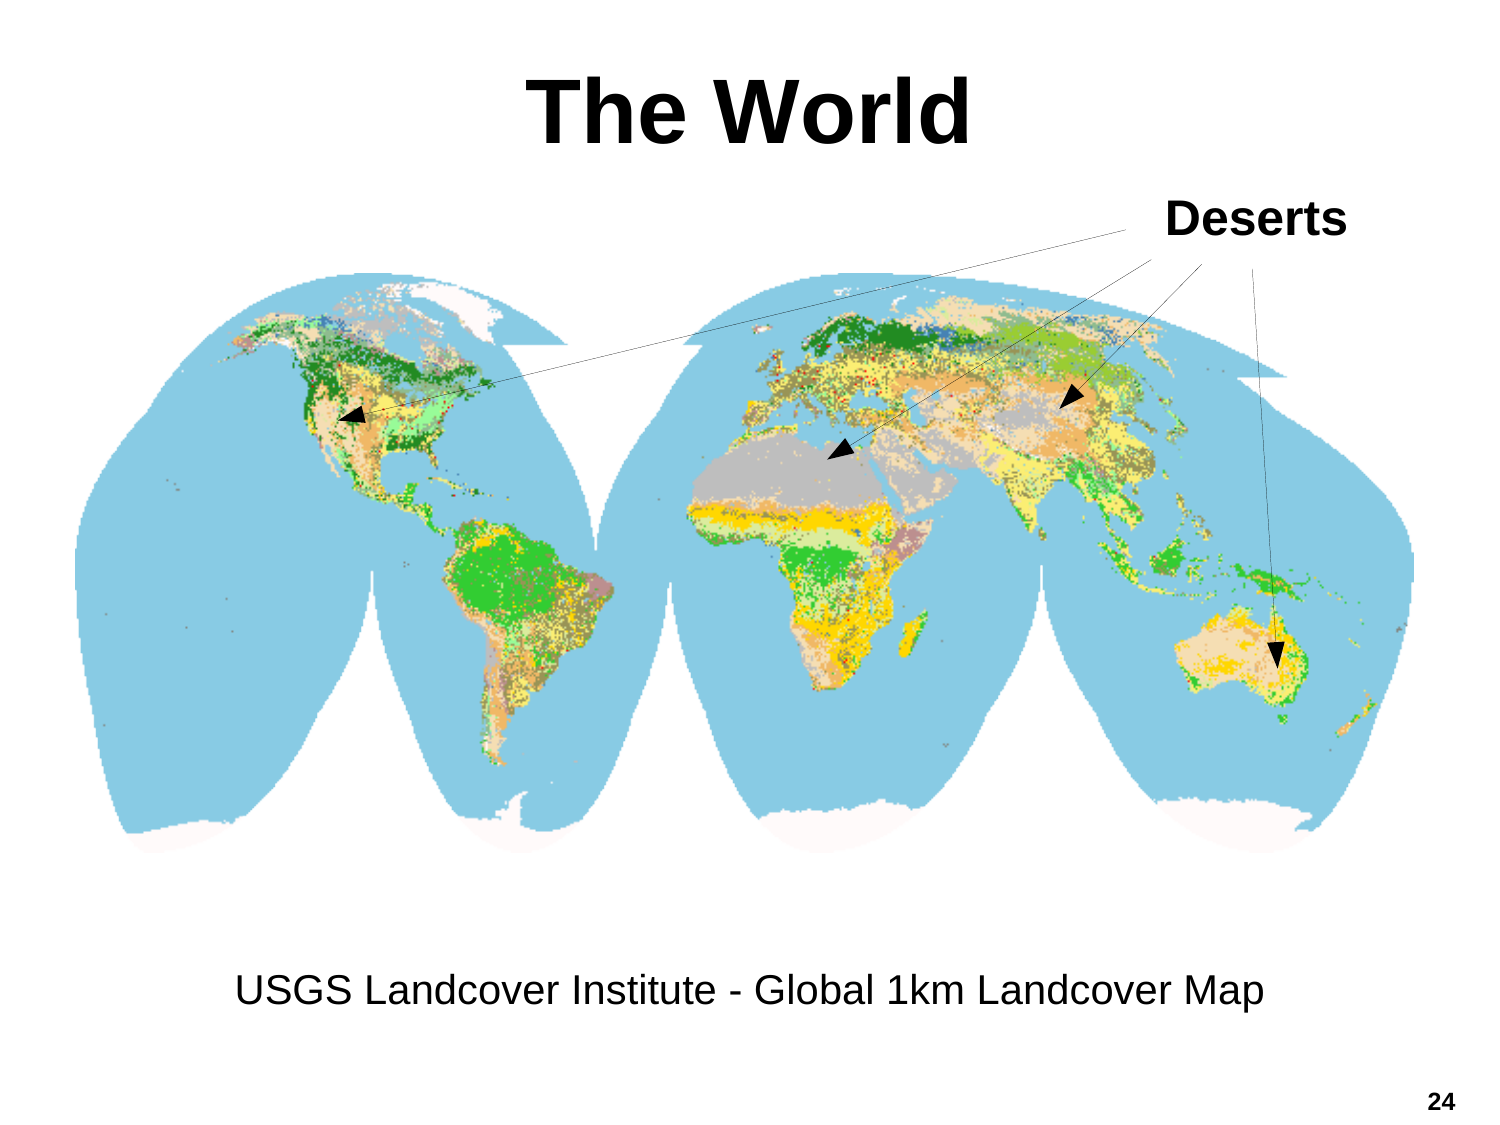

The World
Deserts
USGS Landcover Institute - Global 1km Landcover Map